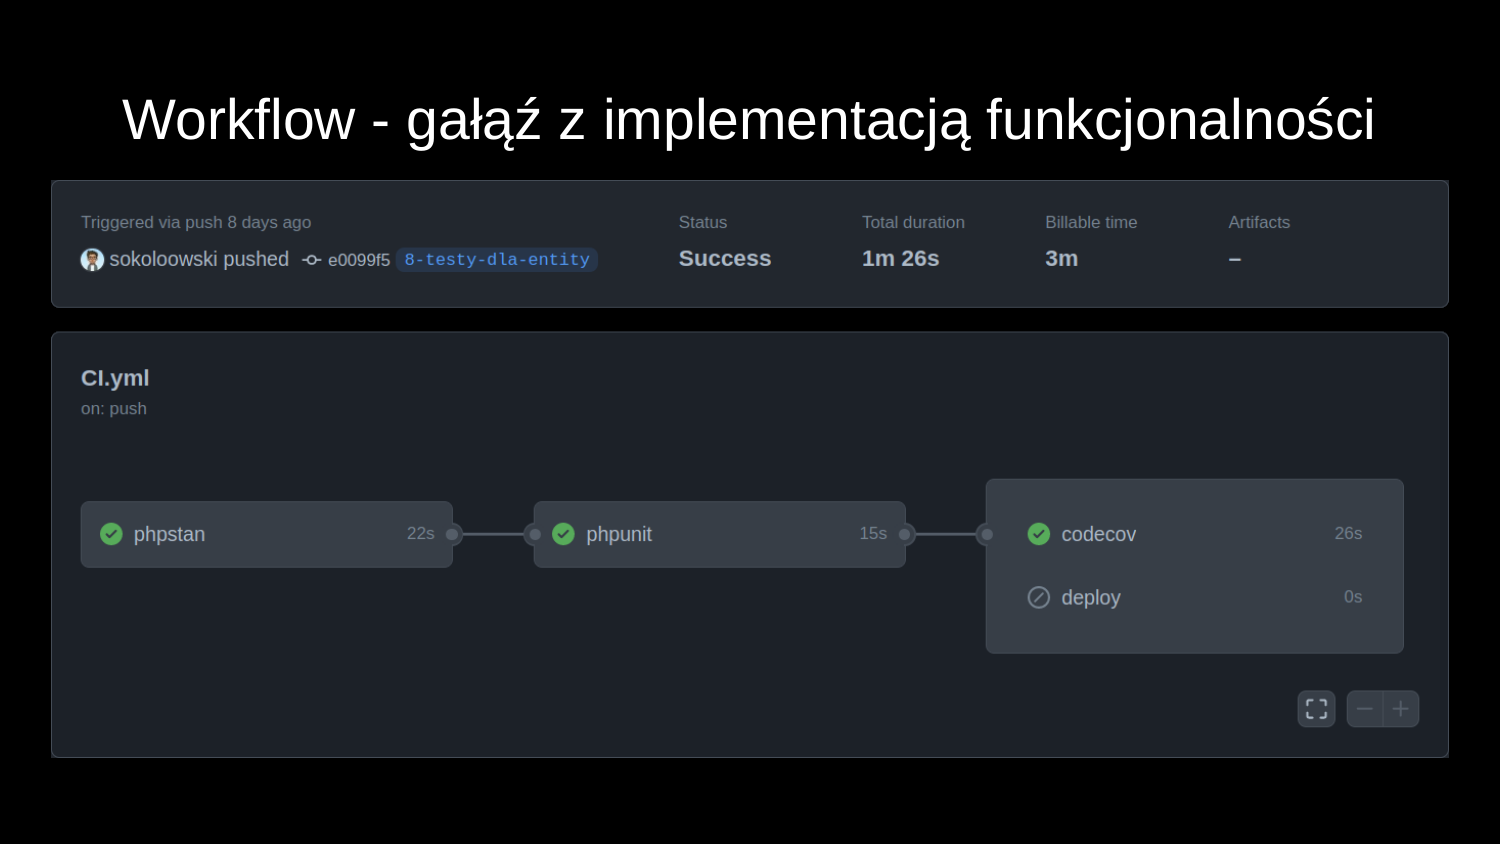

# Workflow - gałąź z implementacją funkcjonalności